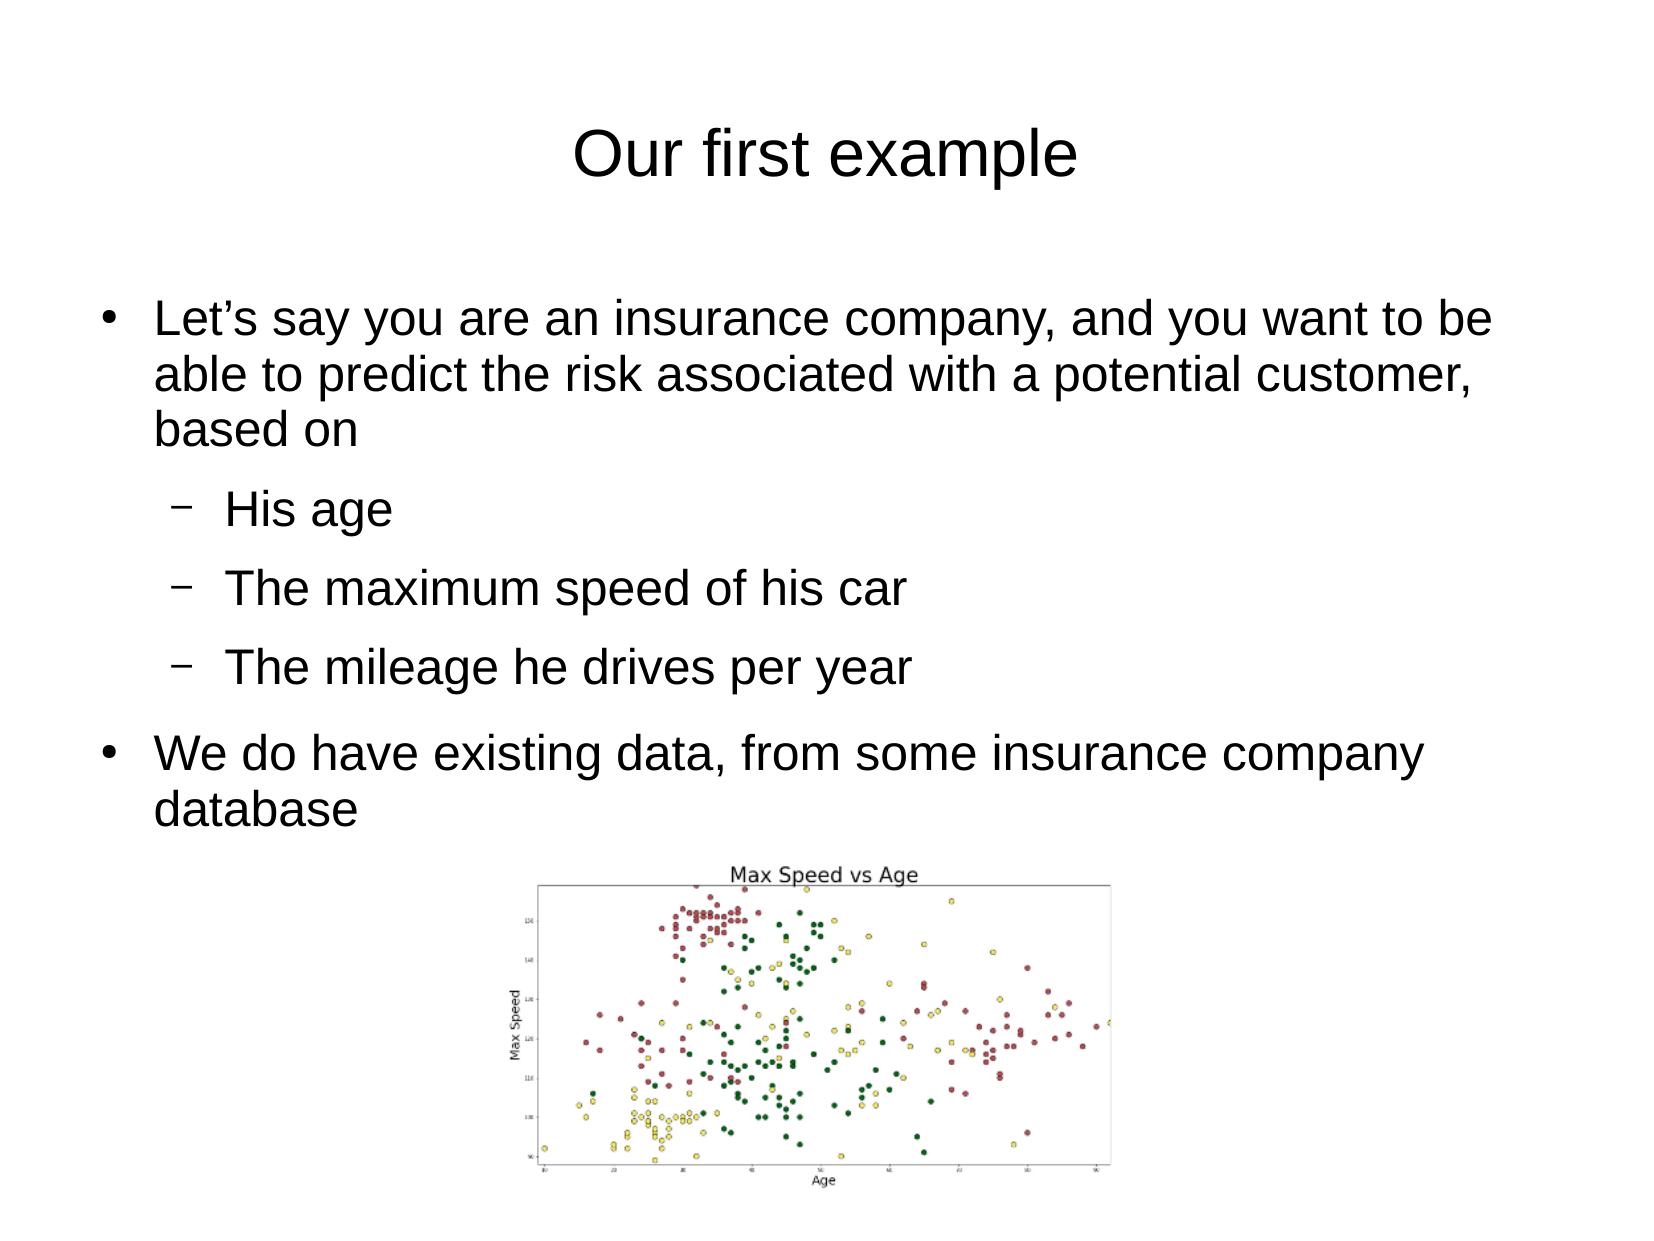

# Our first example
Let’s say you are an insurance company, and you want to be able to predict the risk associated with a potential customer, based on
His age
The maximum speed of his car
The mileage he drives per year
We do have existing data, from some insurance company database